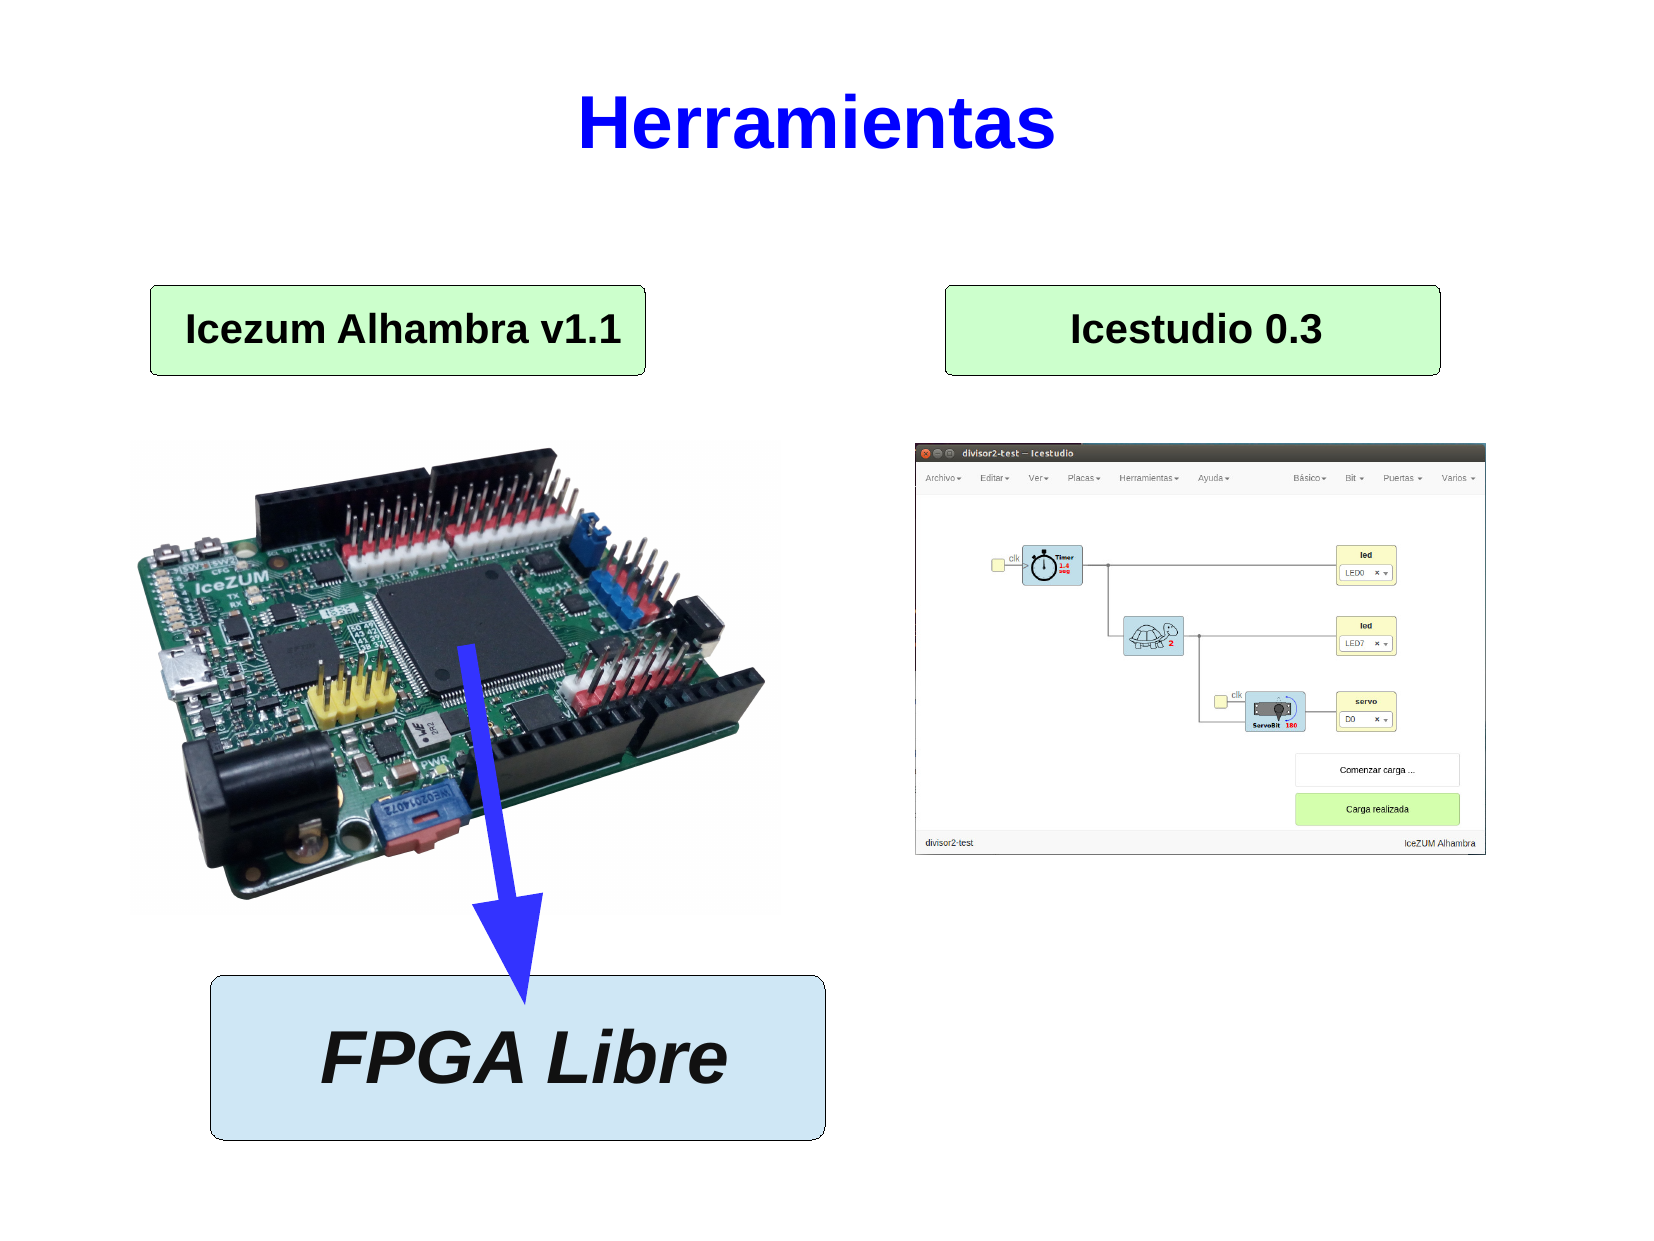

Herramientas
Icezum Alhambra v1.1
Icestudio 0.3
FPGA Libre